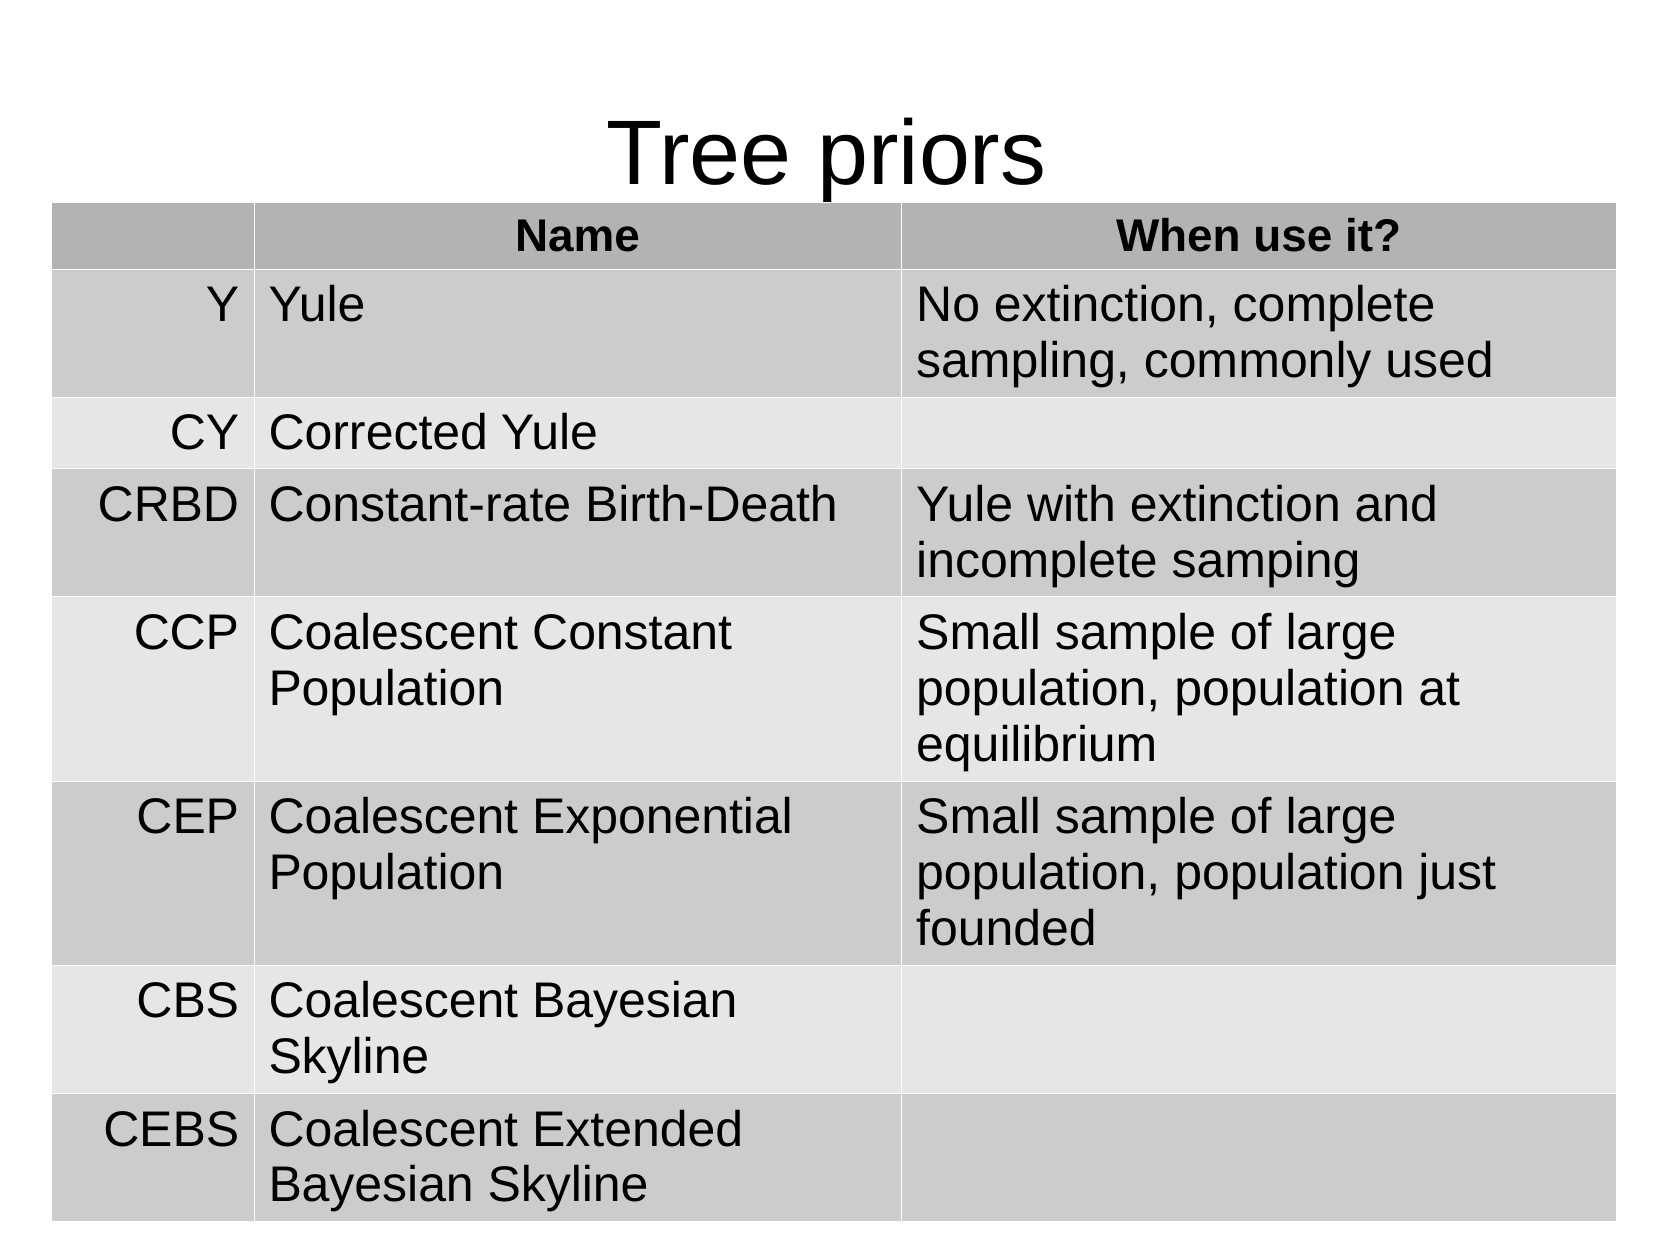

# Tree priors
| | Name | When use it? |
| --- | --- | --- |
| Y | Yule | No extinction, complete sampling, commonly used |
| CY | Corrected Yule | |
| CRBD | Constant-rate Birth-Death | Yule with extinction and incomplete samping |
| CCP | Coalescent Constant Population | Small sample of large population, population at equilibrium |
| CEP | Coalescent Exponential Population | Small sample of large population, population just founded |
| CBS | Coalescent Bayesian Skyline | |
| CEBS | Coalescent Extended Bayesian Skyline | |